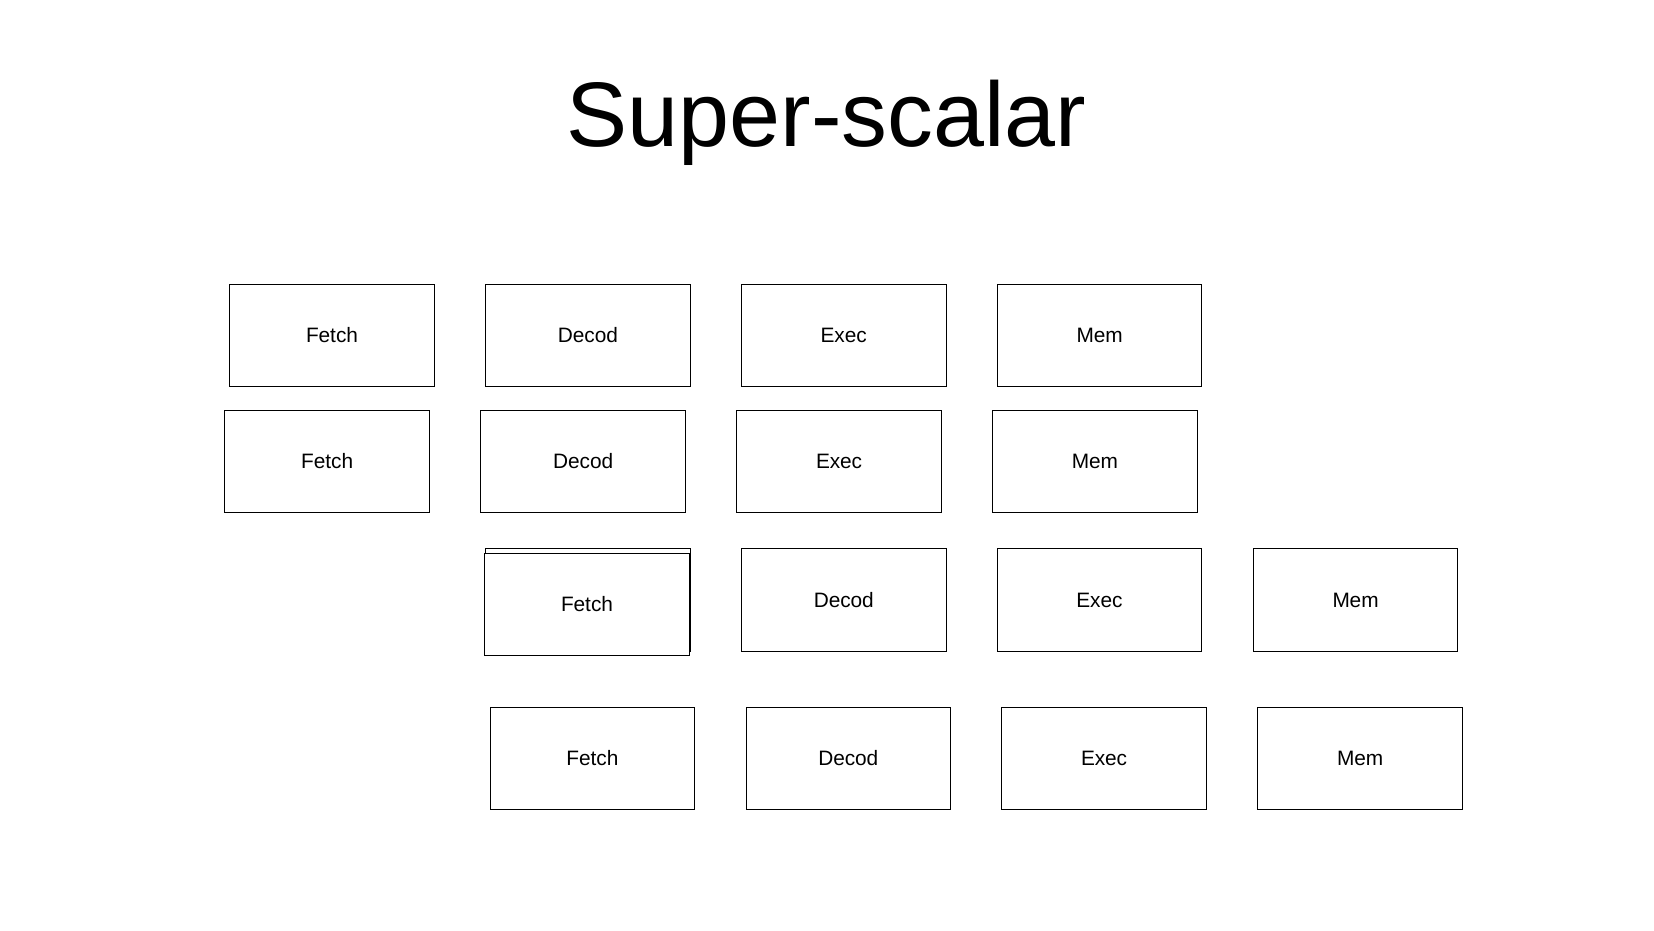

# Super-scalar
Dec
Fetch
Align
Decod
Calc
Exec
Normlz
Mem
Dec
Fetch
Align
Decod
Calc
Exec
Normlz
Mem
Dec
Align
Decod
Calc
Exec
Normlz
Mem
Normlz
Mem
Fetch
Dec
Fetch
Align
Decod
Calc
Exec
Normlz
Mem
Normlz
Mem